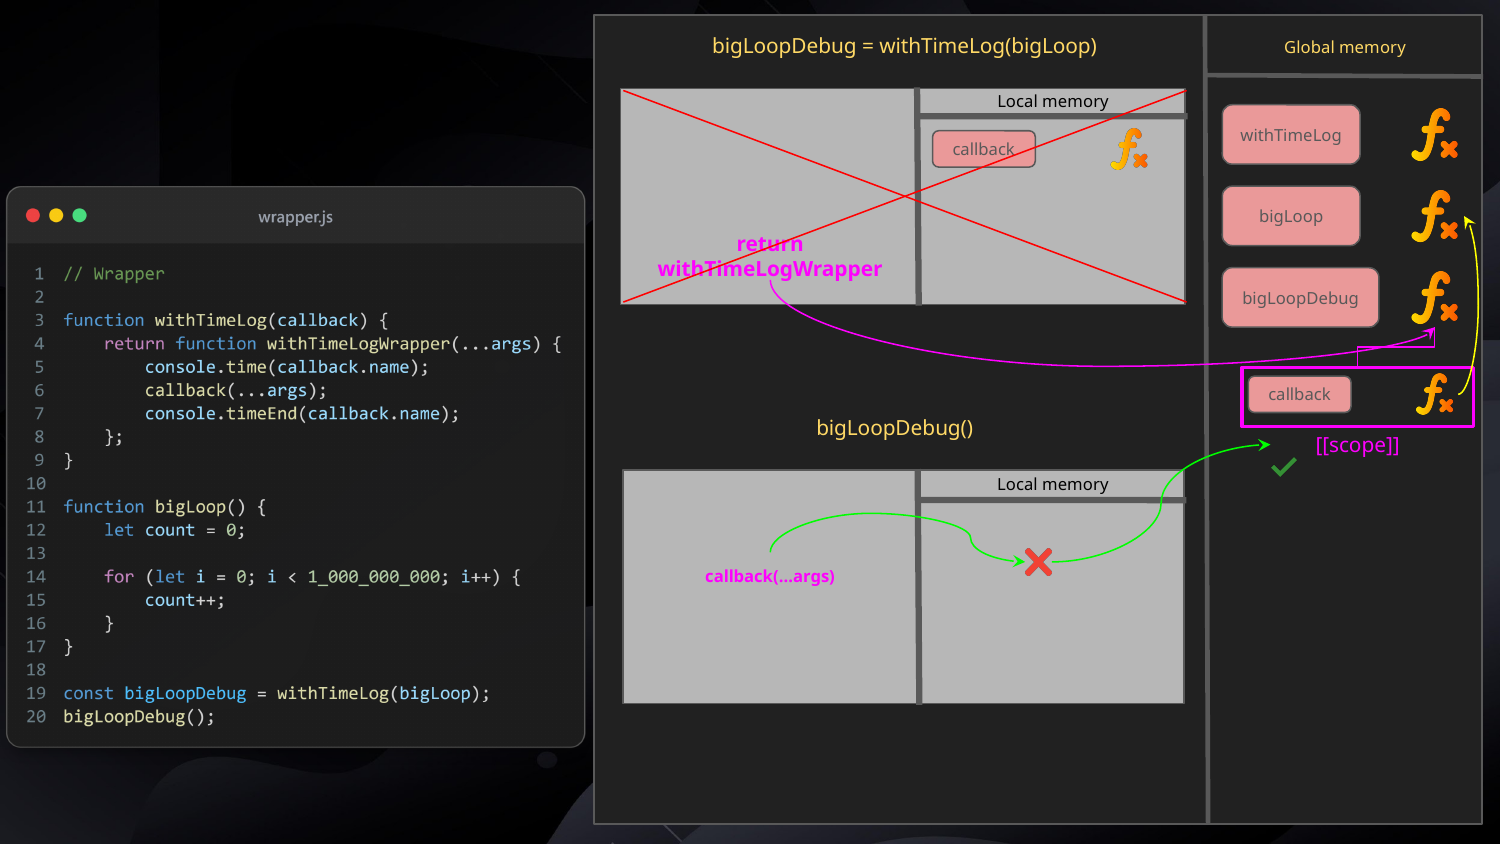

Global memory
bigLoopDebug = withTimeLog(bigLoop)
Local memory
withTimeLog
callback
bigLoop
return withTimeLogWrapper
bigLoopDebug
callback
bigLoopDebug()
[[scope]]
Local memory
callback(...args)